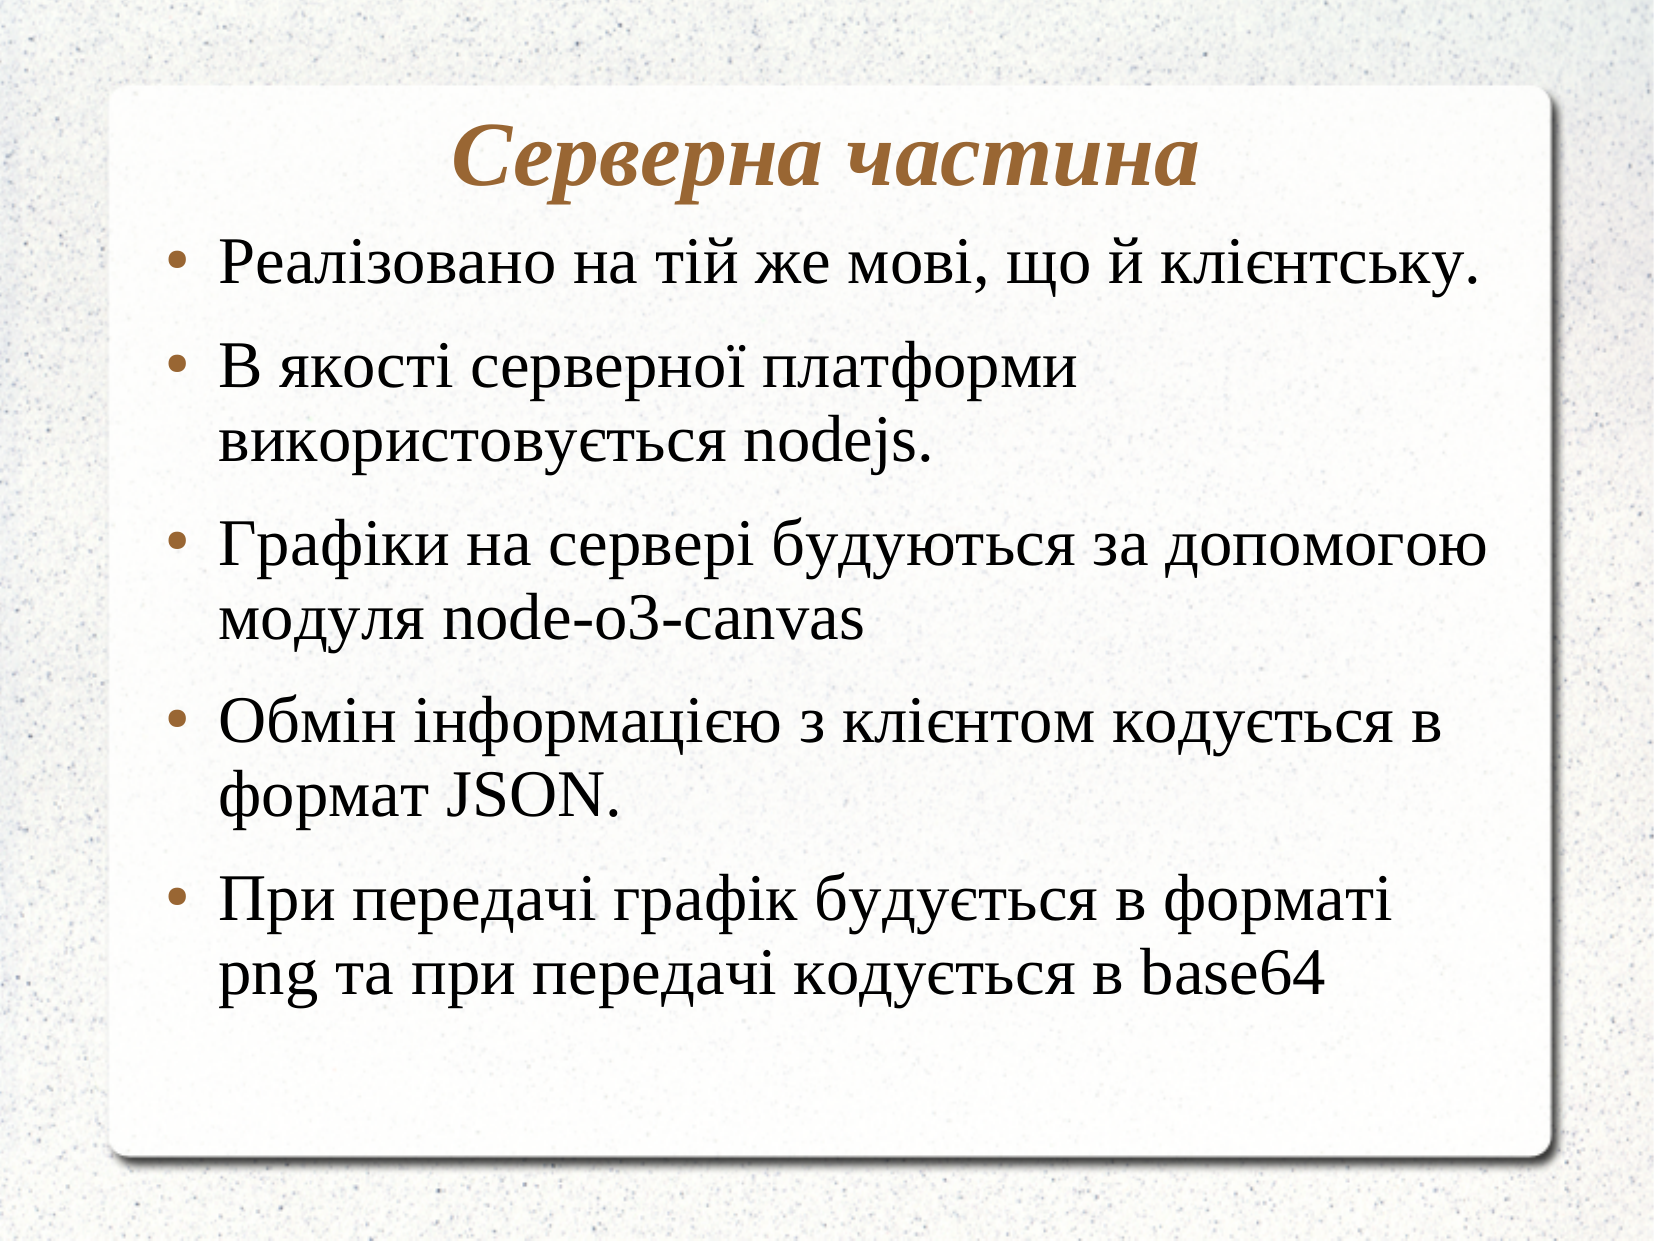

# Серверна частина
Реалізовано на тій же мові, що й клієнтську.
В якості серверної платформи використовується nodejs.
Графіки на сервері будуються за допомогою модуля node-o3-canvas
Обмін інформацією з клієнтом кодується в формат JSON.
При передачі графік будується в форматі png та при передачі кодується в base64